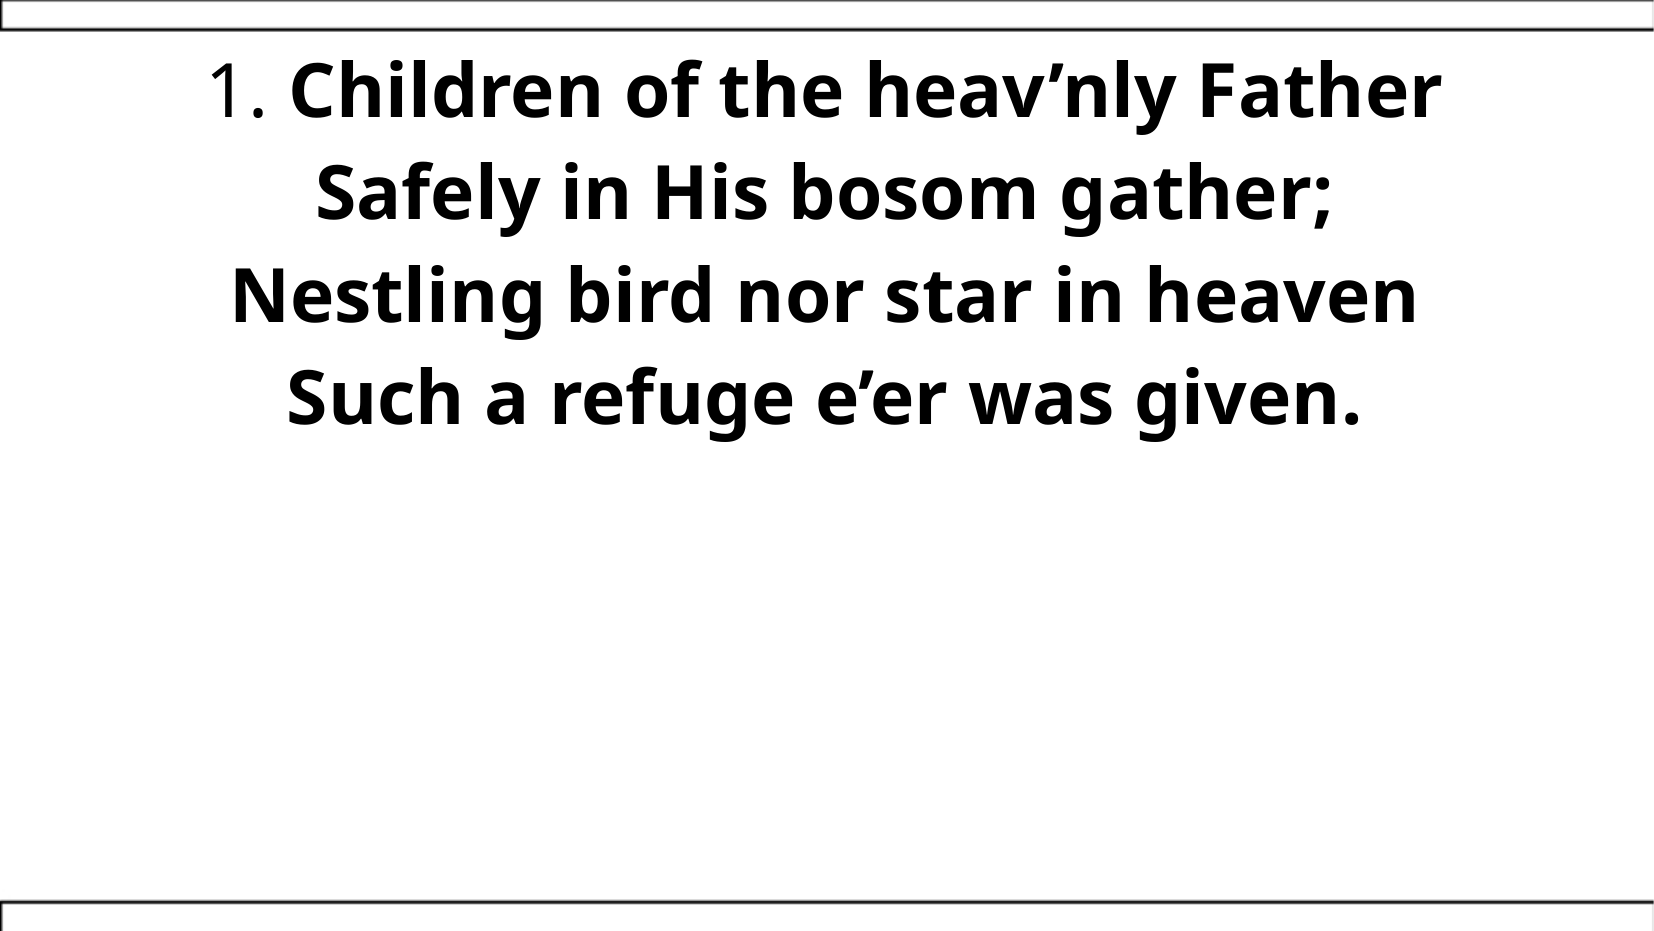

1. Children of the heav’nly Father
Safely in His bosom gather;
Nestling bird nor star in heaven
Such a refuge e’er was given.